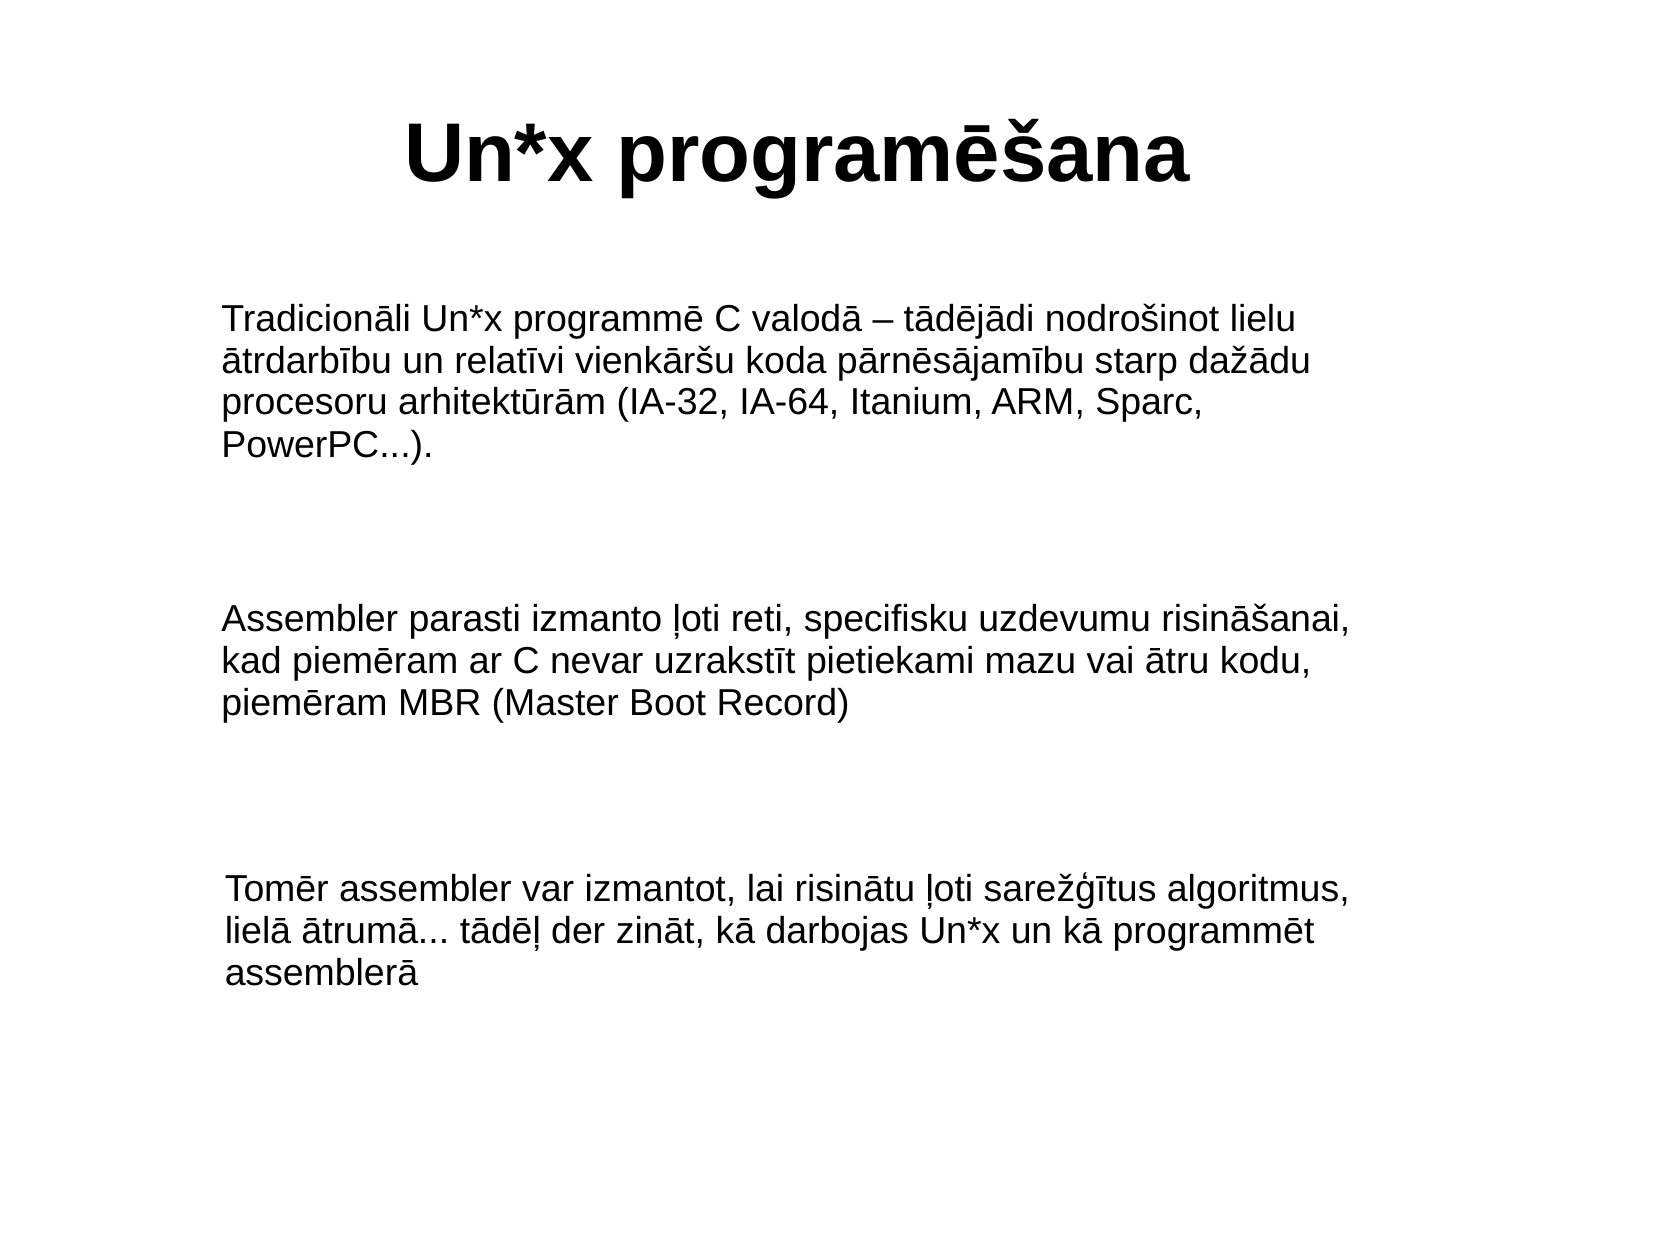

Un*x programēšana
Tradicionāli Un*x programmē C valodā – tādējādi nodrošinot lielu ātrdarbību un relatīvi vienkāršu koda pārnēsājamību starp dažādu procesoru arhitektūrām (IA-32, IA-64, Itanium, ARM, Sparc, PowerPC...).
Assembler parasti izmanto ļoti reti, specifisku uzdevumu risināšanai, kad piemēram ar C nevar uzrakstīt pietiekami mazu vai ātru kodu, piemēram MBR (Master Boot Record)
Tomēr assembler var izmantot, lai risinātu ļoti sarežģītus algoritmus, lielā ātrumā... tādēļ der zināt, kā darbojas Un*x un kā programmēt assemblerā